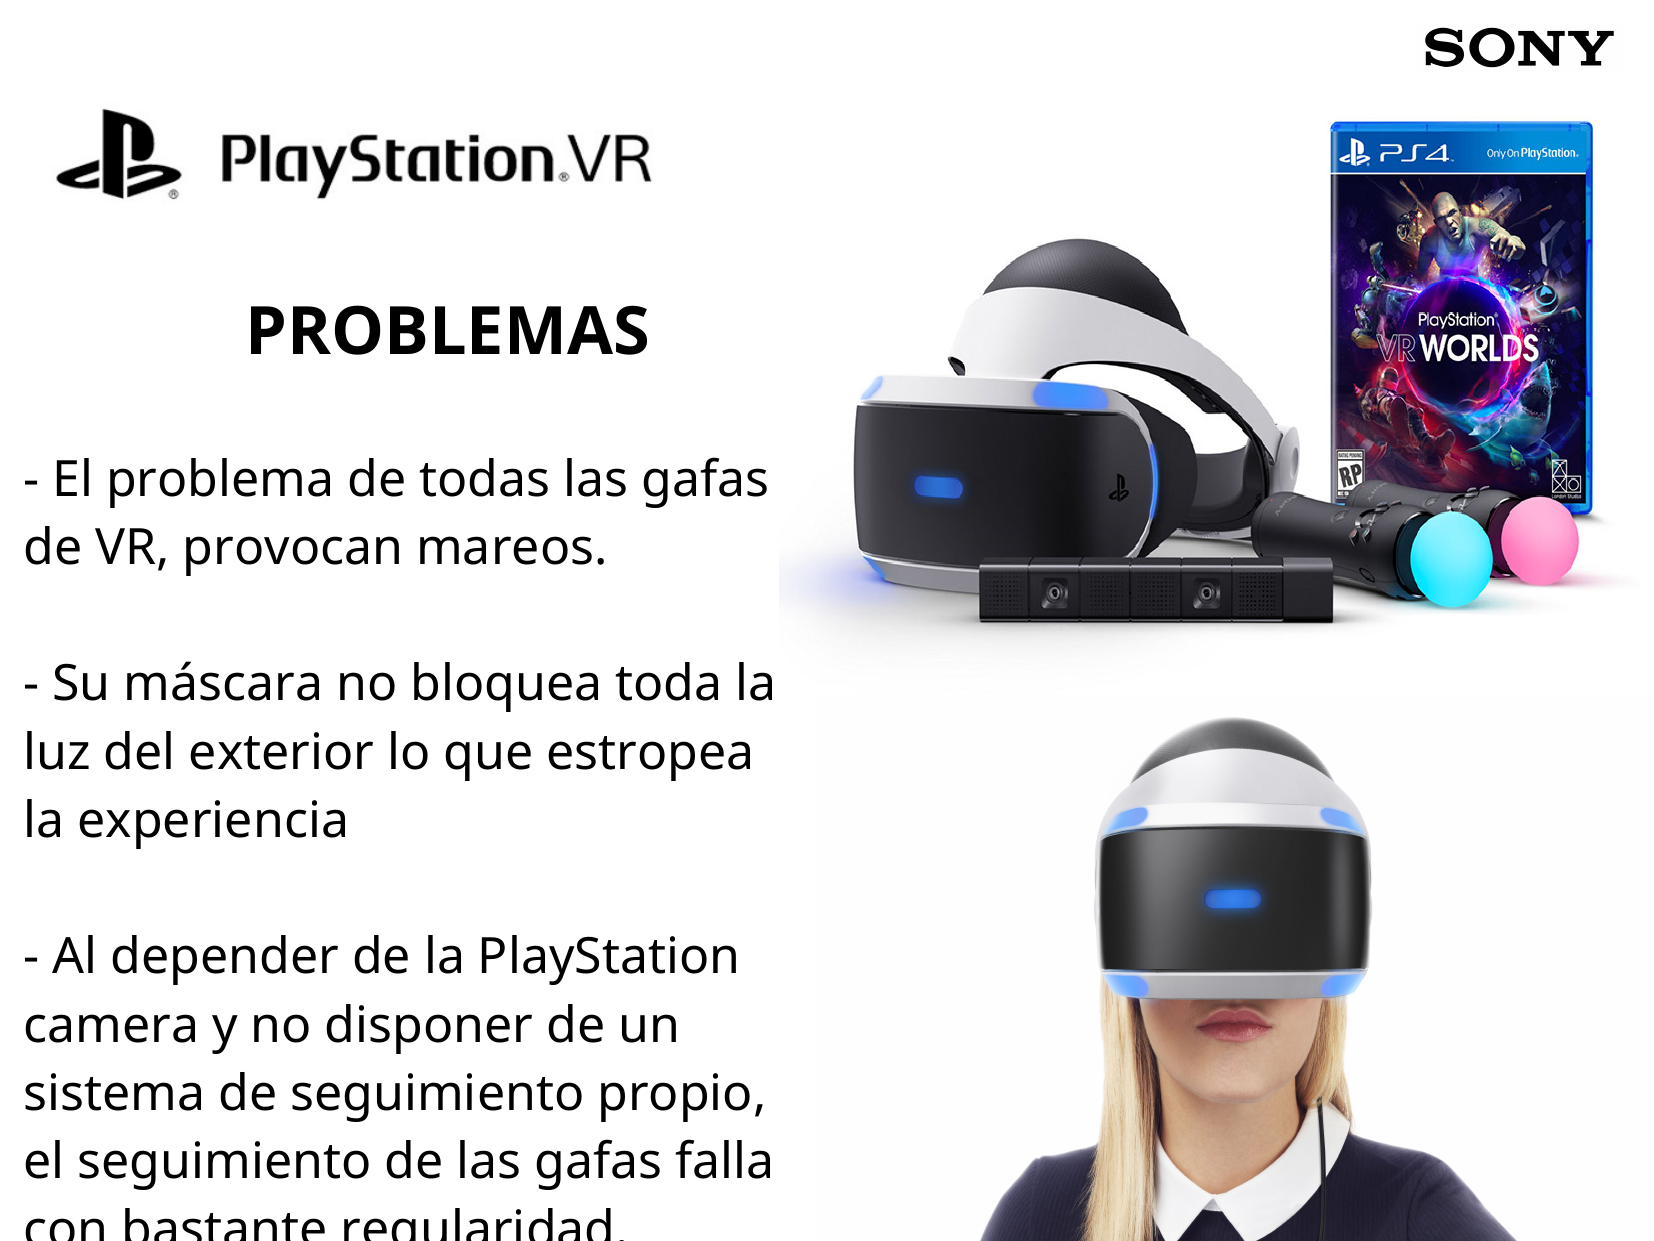

# PROBLEMAS
- El problema de todas las gafas de VR, provocan mareos.
- Su máscara no bloquea toda la luz del exterior lo que estropea la experiencia
- Al depender de la PlayStation camera y no disponer de un sistema de seguimiento propio, el seguimiento de las gafas falla con bastante regularidad.